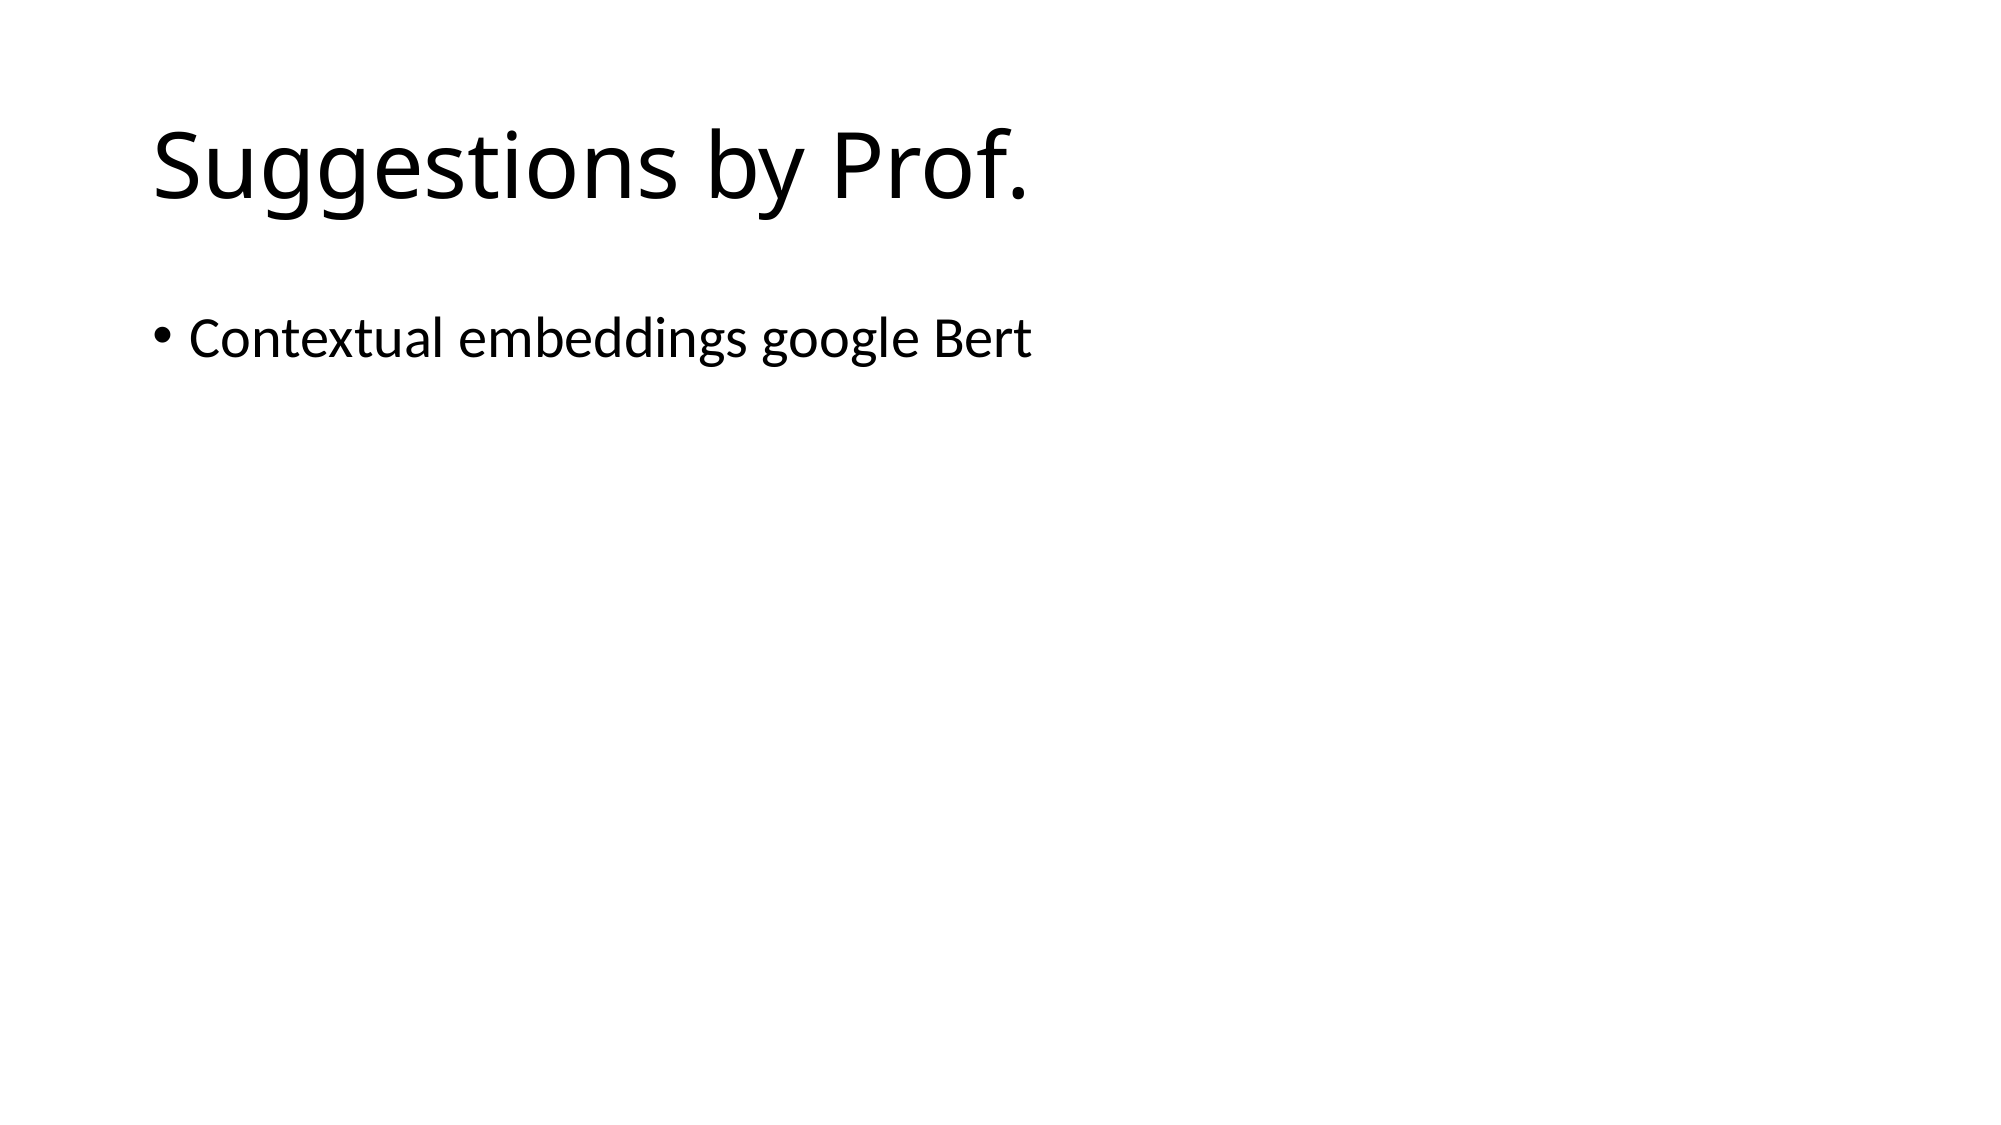

# Suggestions by Prof.
Contextual embeddings google Bert